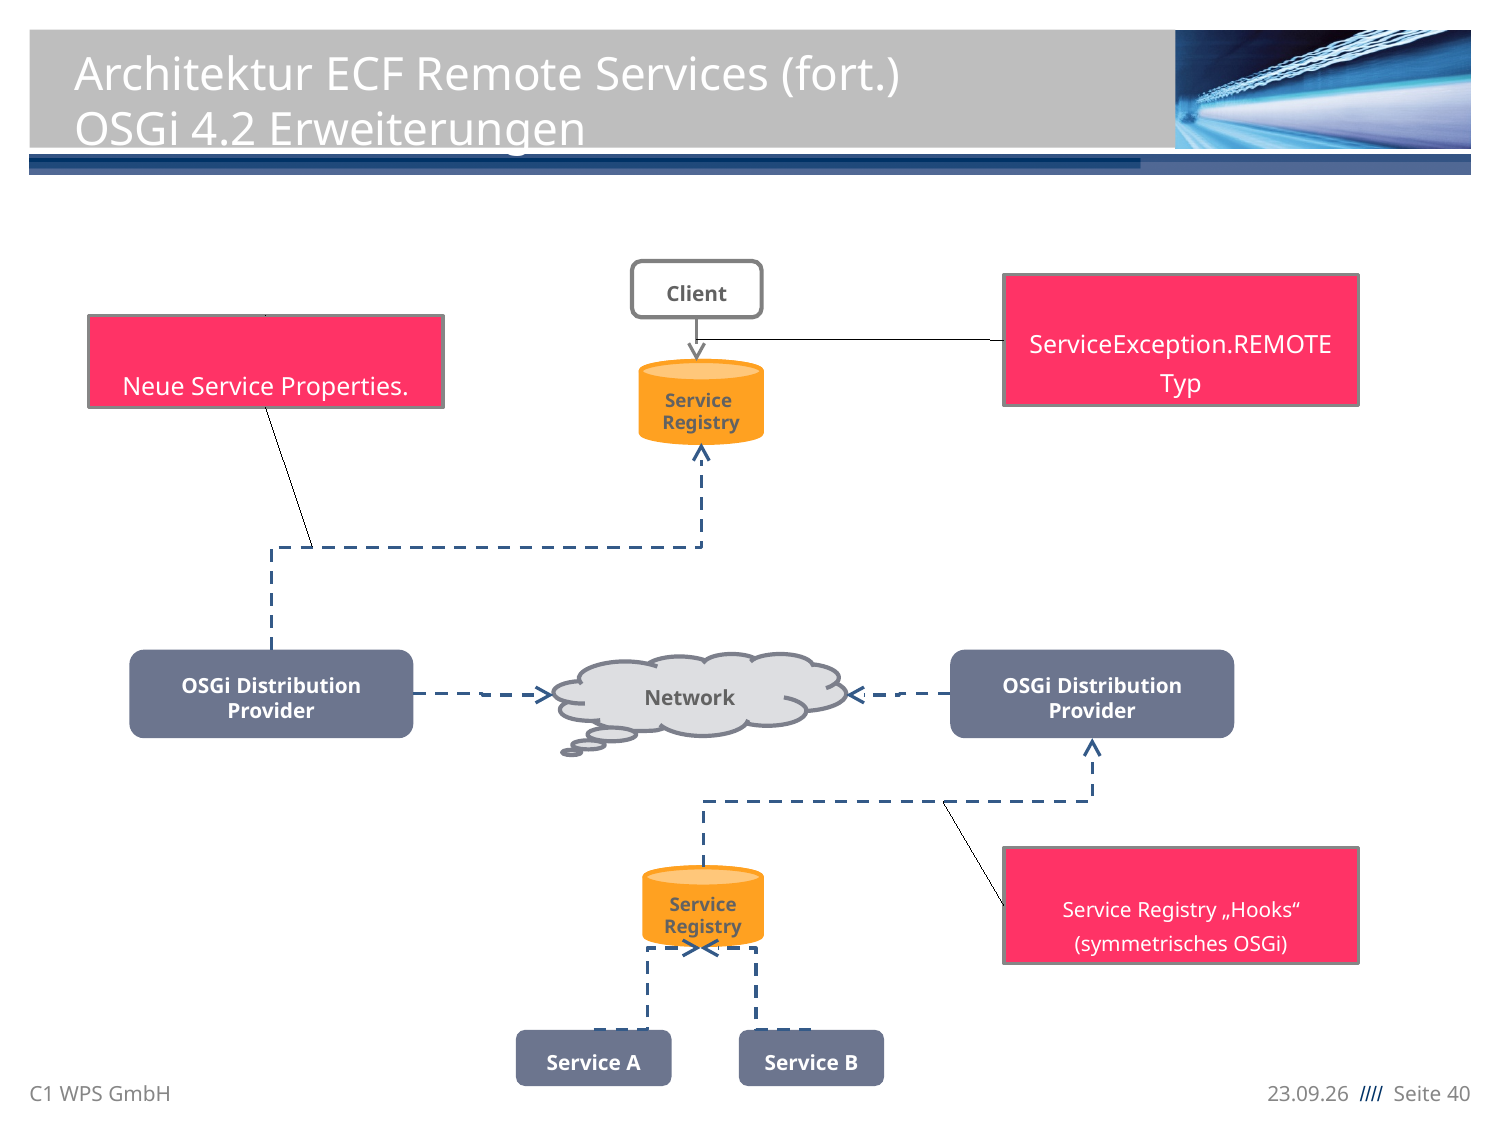

# Architektur ECF Remote Services (fort.) OSGi 4.2 Erweiterungen
Client
ServiceException.REMOTE
Typ
Neue Service Properties.
Service Registry
OSGi Distribution Provider
OSGi Distribution Provider
Network
Service Registry „Hooks“
(symmetrisches OSGi)
Service Registry
Service A
Service B